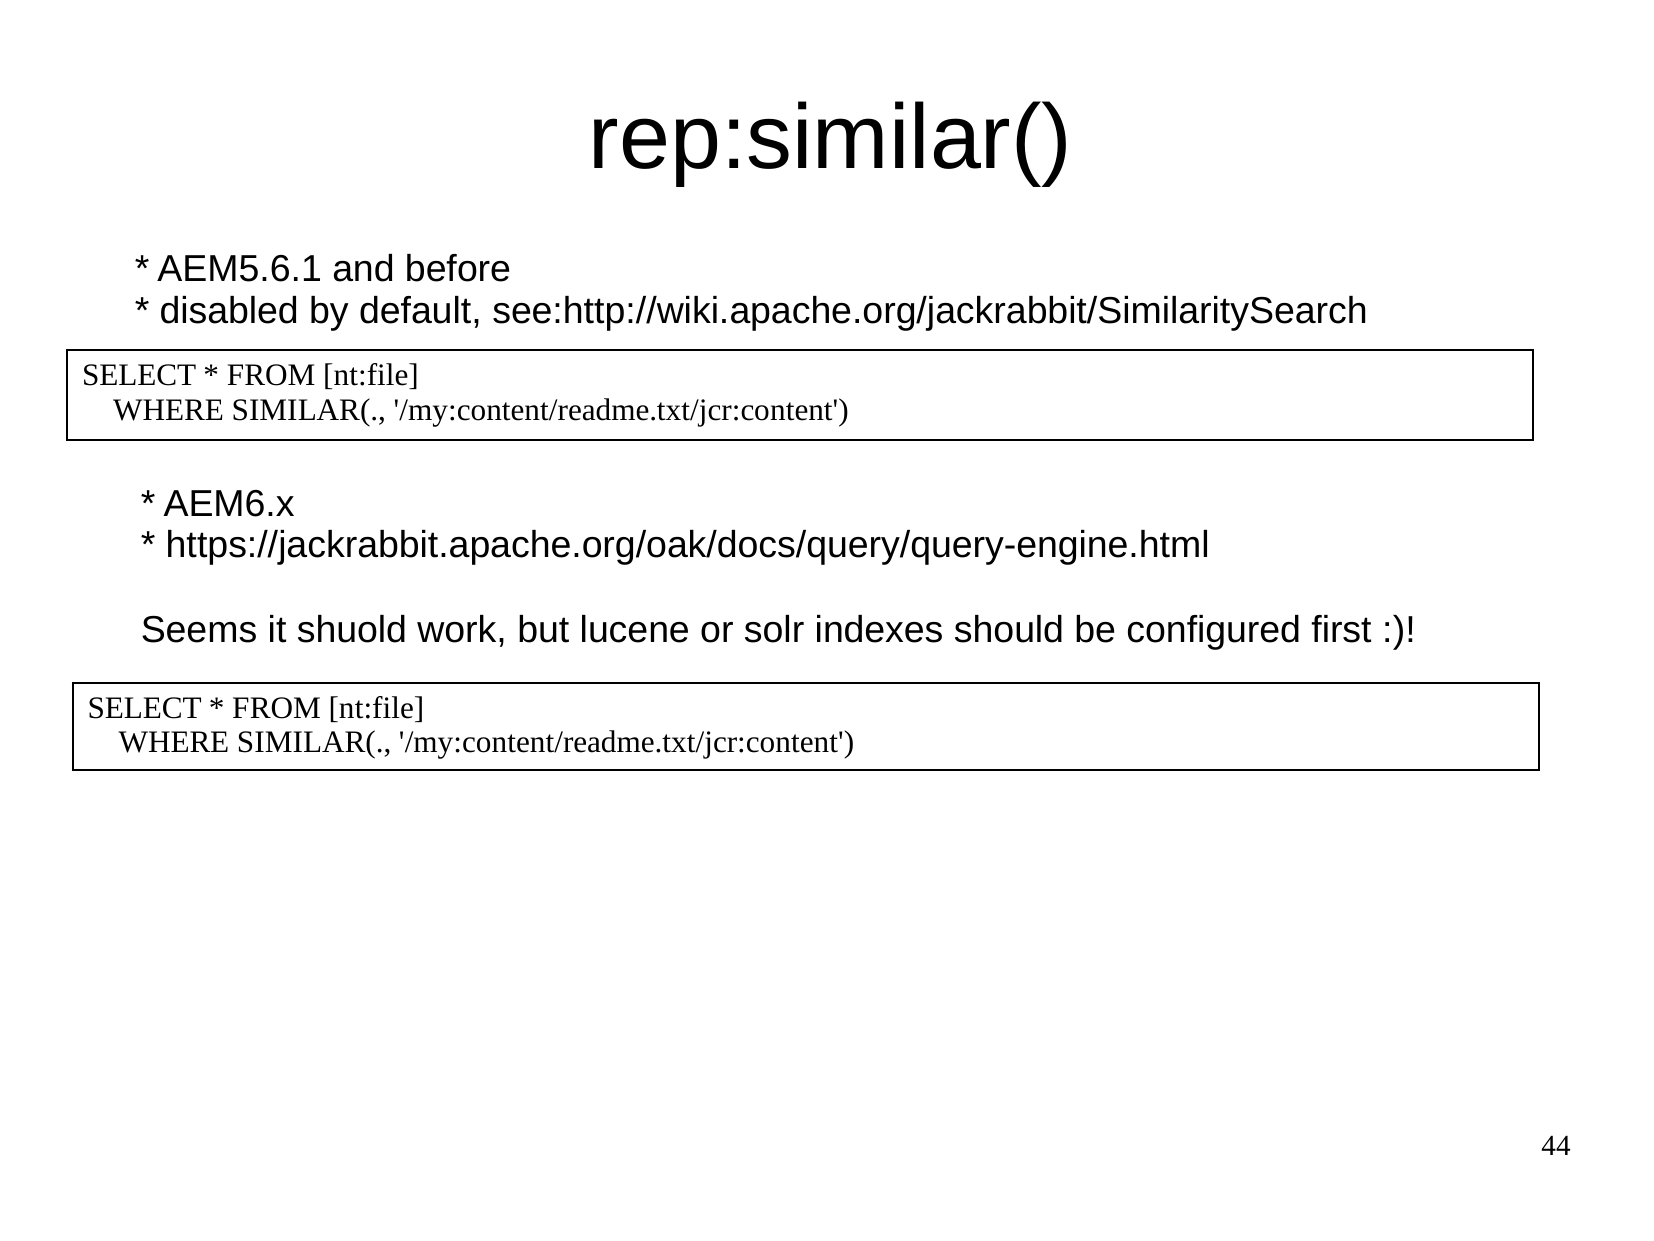

# rep:similar()
* AEM5.6.1 and before
* disabled by default, see:http://wiki.apache.org/jackrabbit/SimilaritySearch
| SELECT \* FROM [nt:file] WHERE SIMILAR(., '/my:content/readme.txt/jcr:content') |
| --- |
* AEM6.x
* https://jackrabbit.apache.org/oak/docs/query/query-engine.html
Seems it shuold work, but lucene or solr indexes should be configured first :)!
| SELECT \* FROM [nt:file] WHERE SIMILAR(., '/my:content/readme.txt/jcr:content') |
| --- |
44